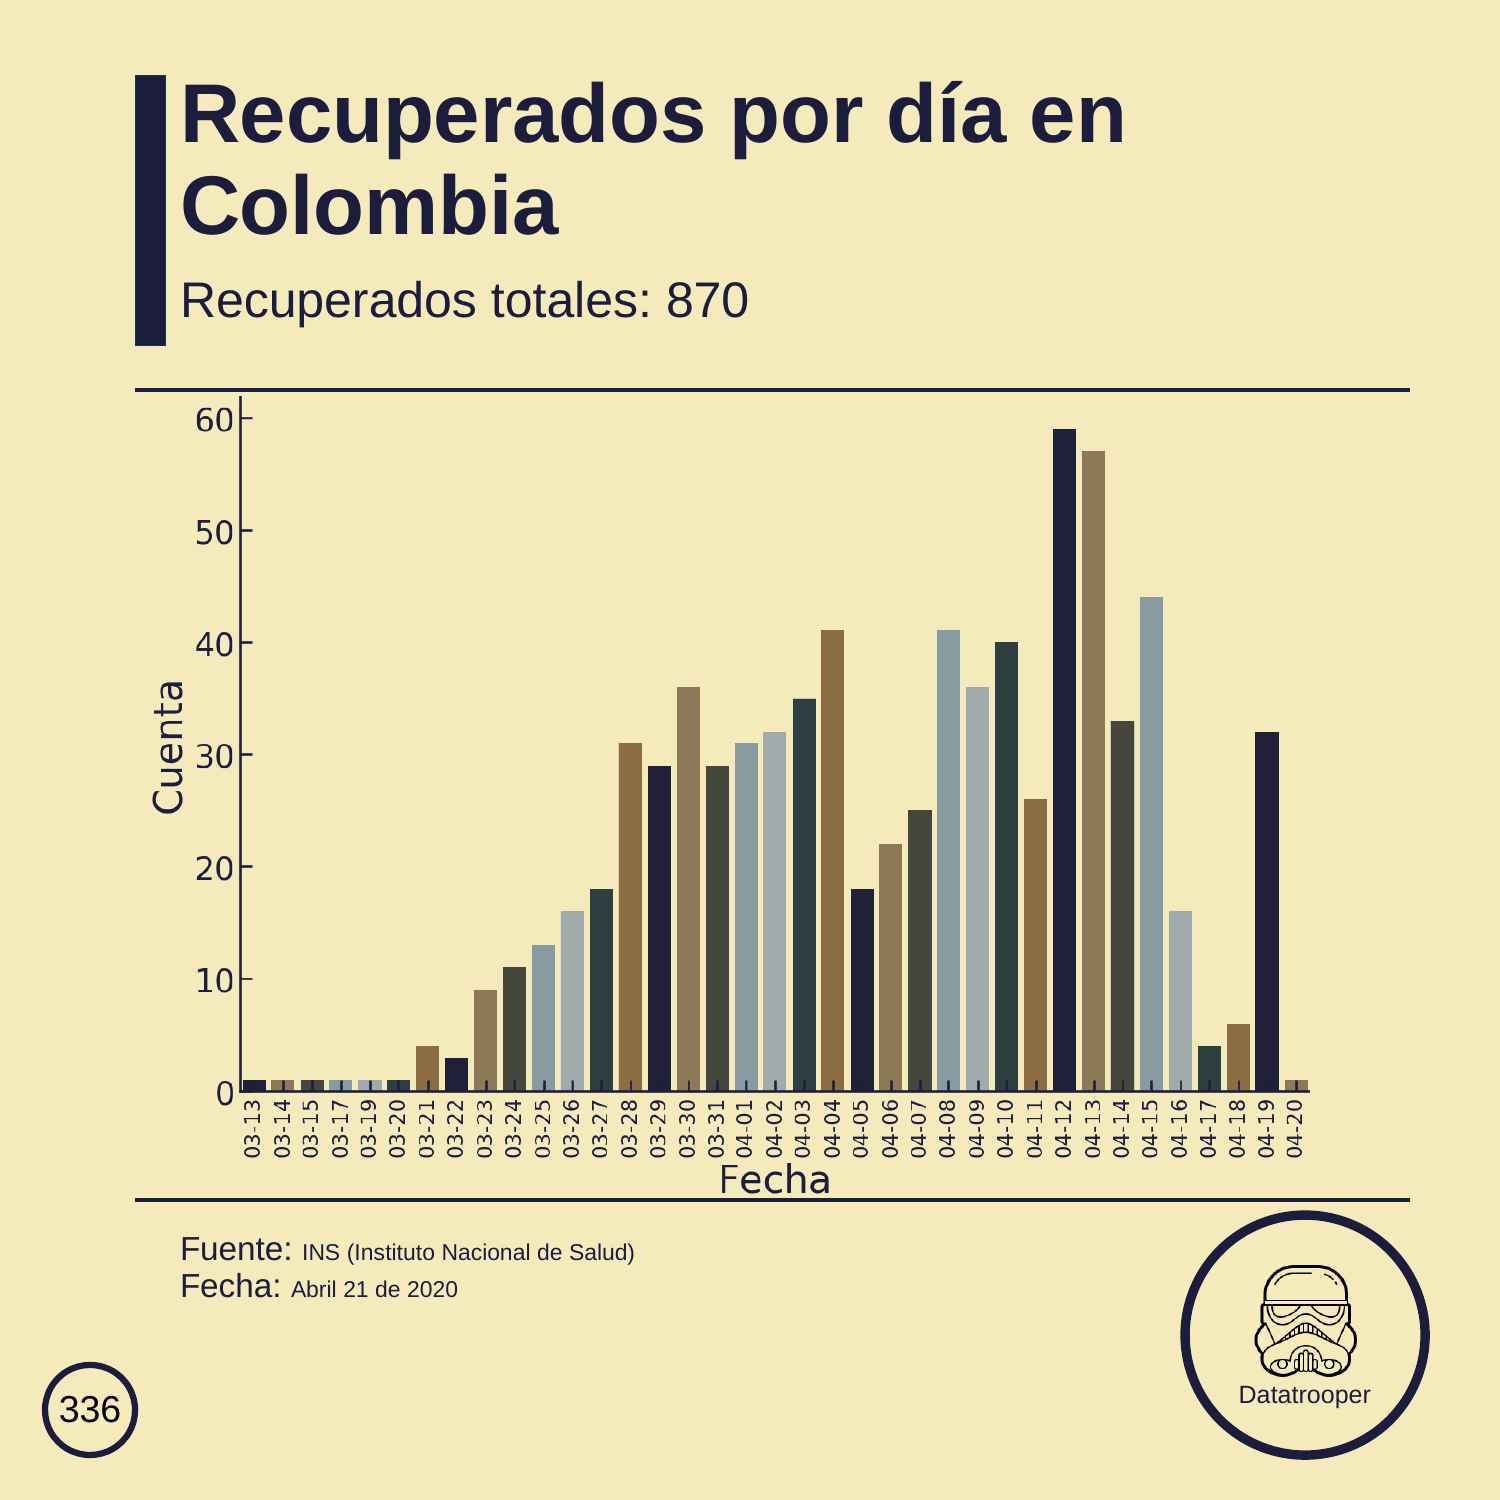

# Recuperados por día en Colombia
Recuperados totales: 870
Fuente: INS (Instituto Nacional de Salud)
Fecha: Abril 21 de 2020
336
Datatrooper